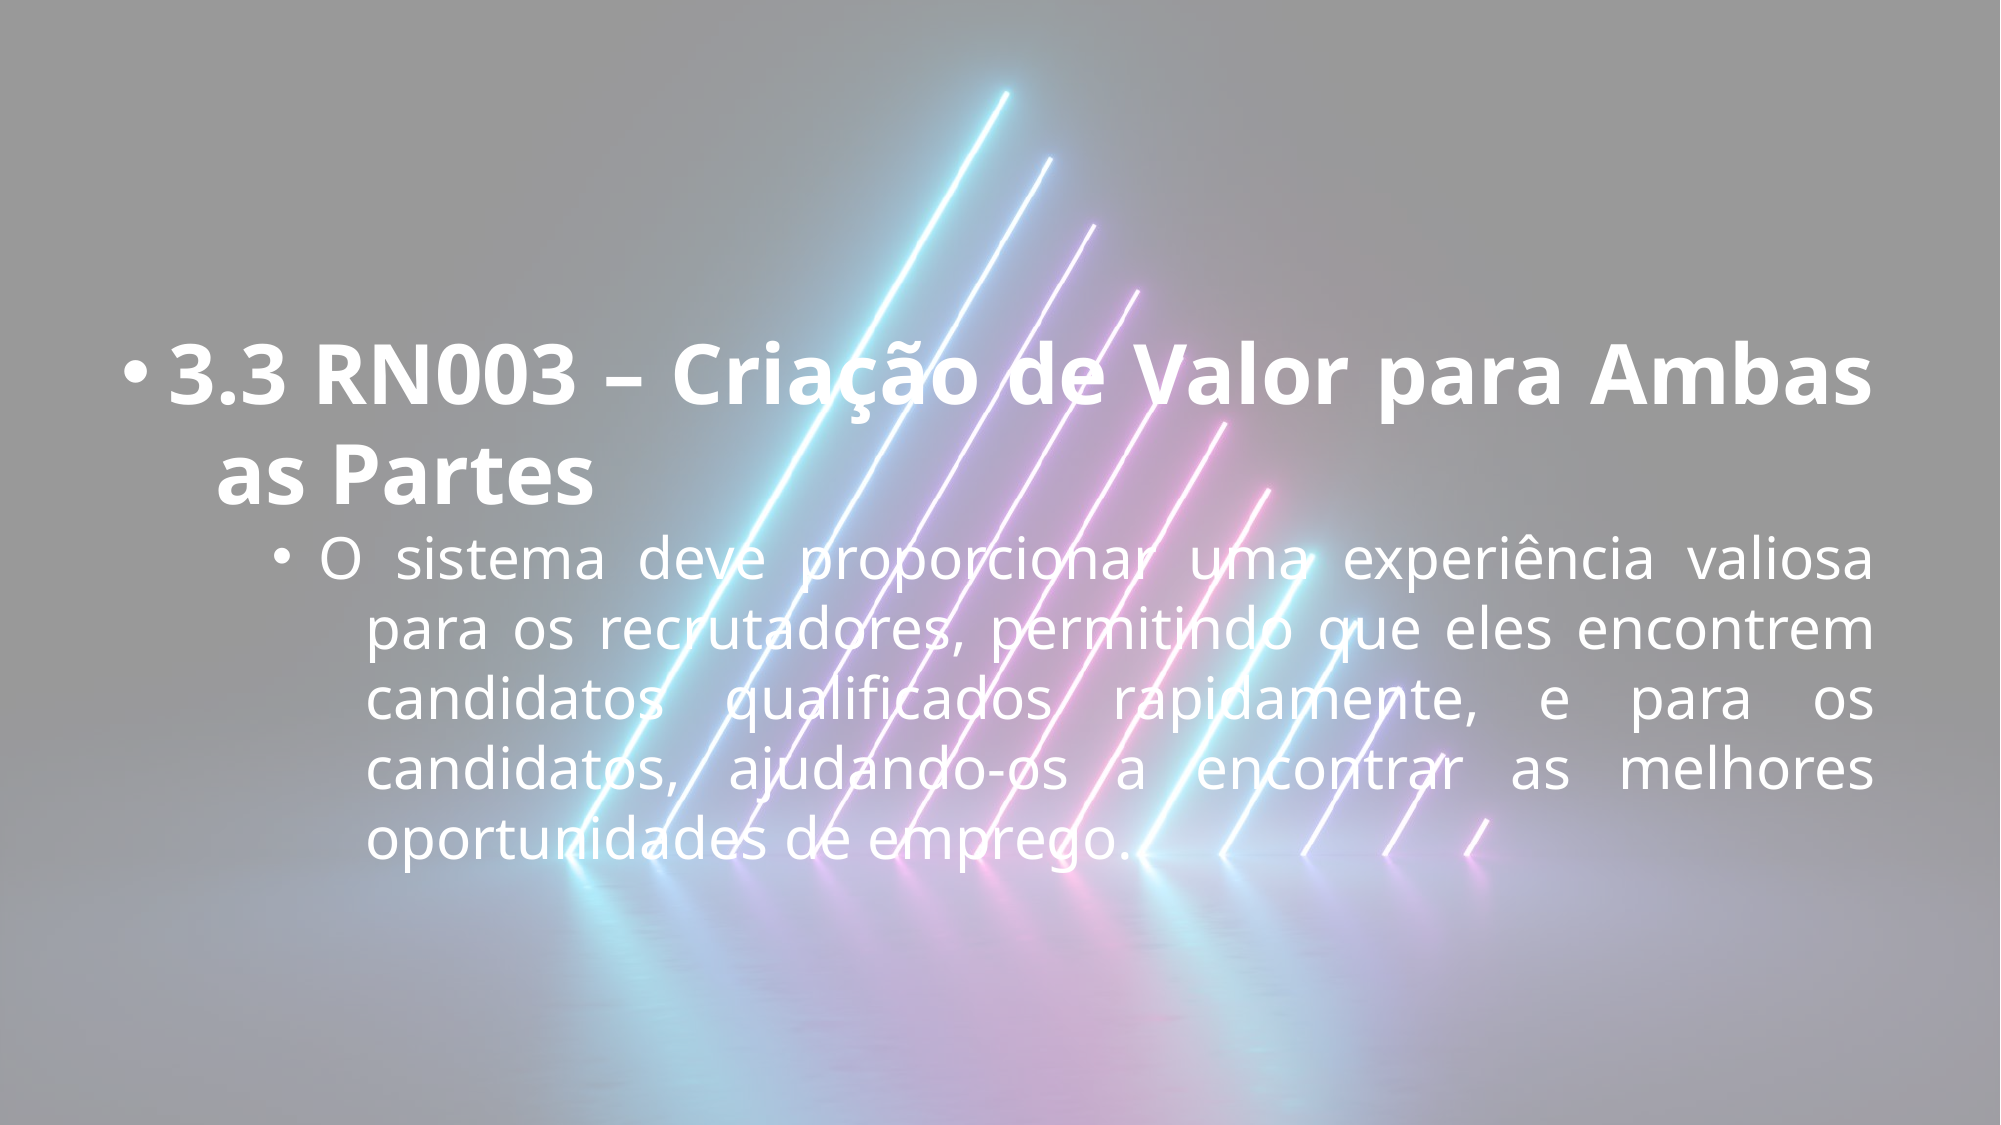

3.3 RN003 – Criação de Valor para Ambas as Partes
O sistema deve proporcionar uma experiência valiosa para os recrutadores, permitindo que eles encontrem candidatos qualificados rapidamente, e para os candidatos, ajudando-os a encontrar as melhores oportunidades de emprego.